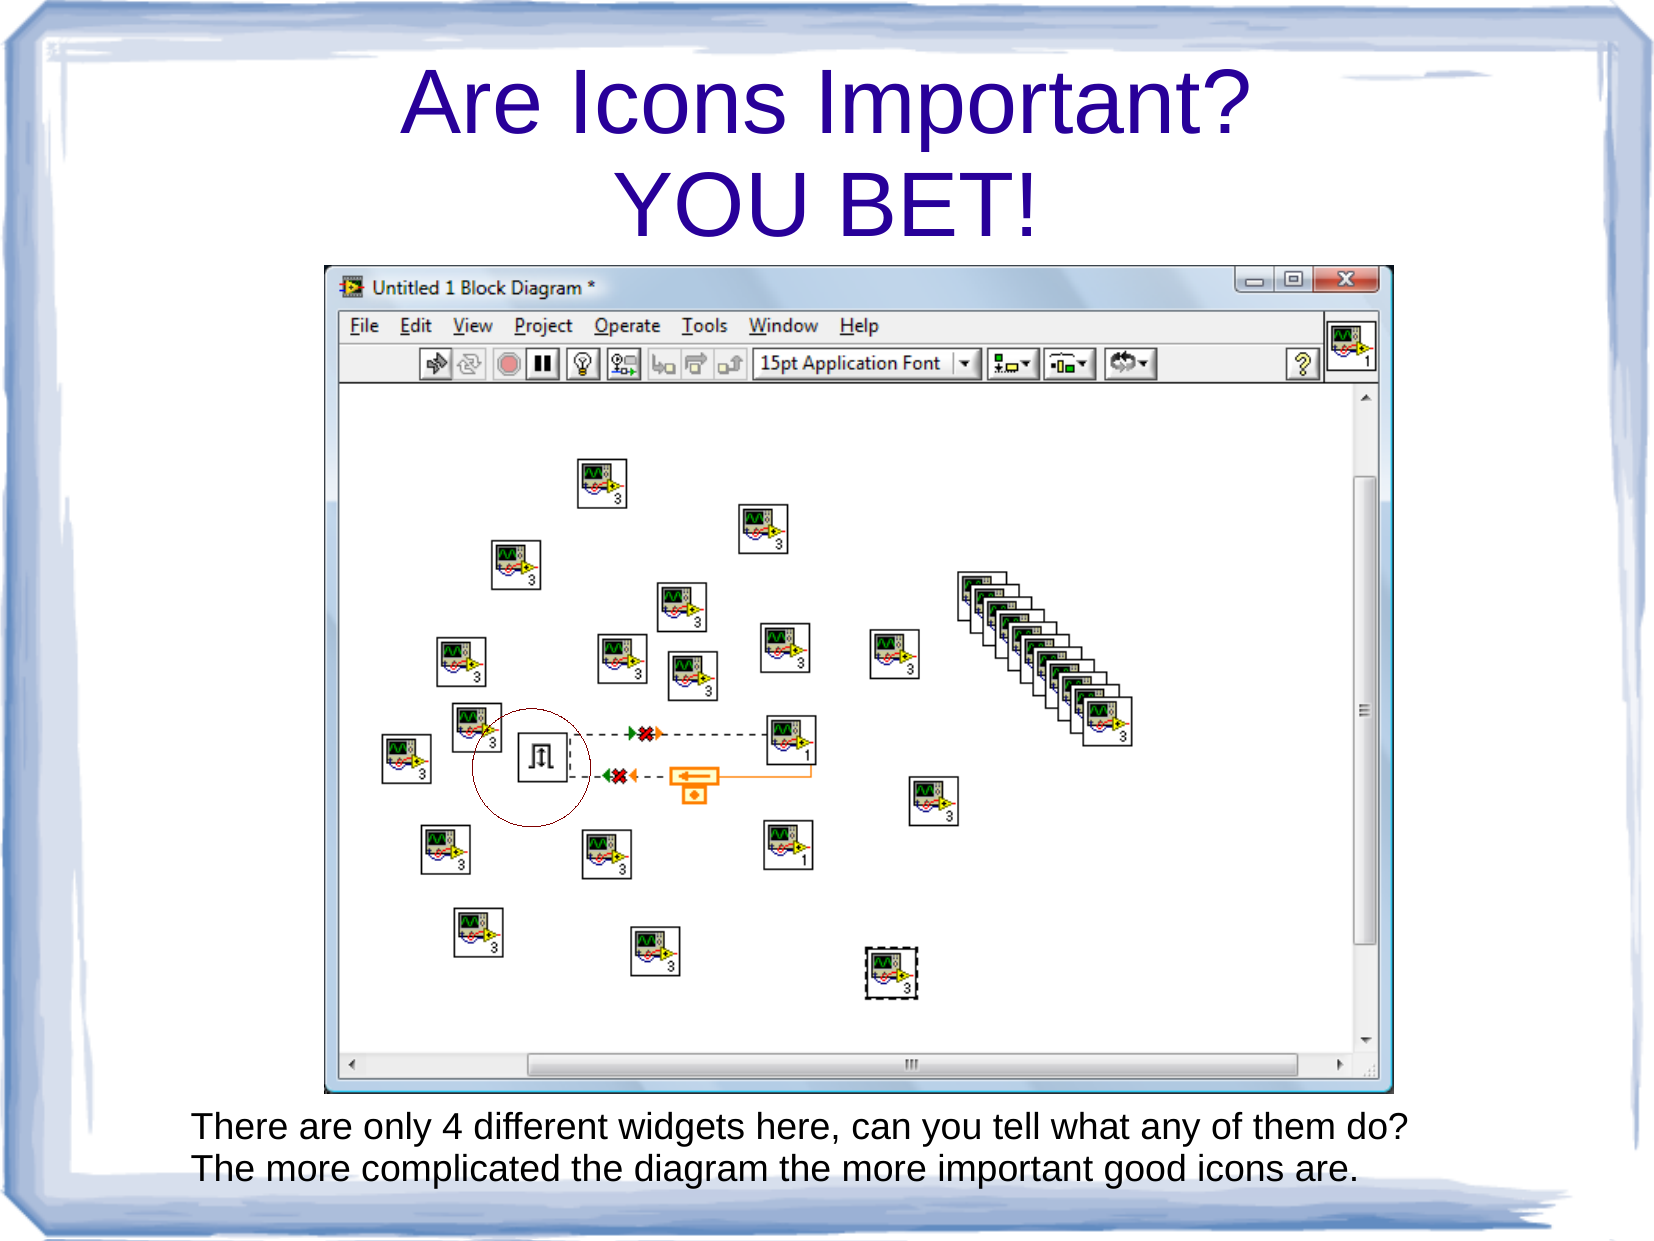

# Are Icons Important? YOU BET!
Fontwork
There are only 4 different widgets here, can you tell what any of them do? The more complicated the diagram the more important good icons are.